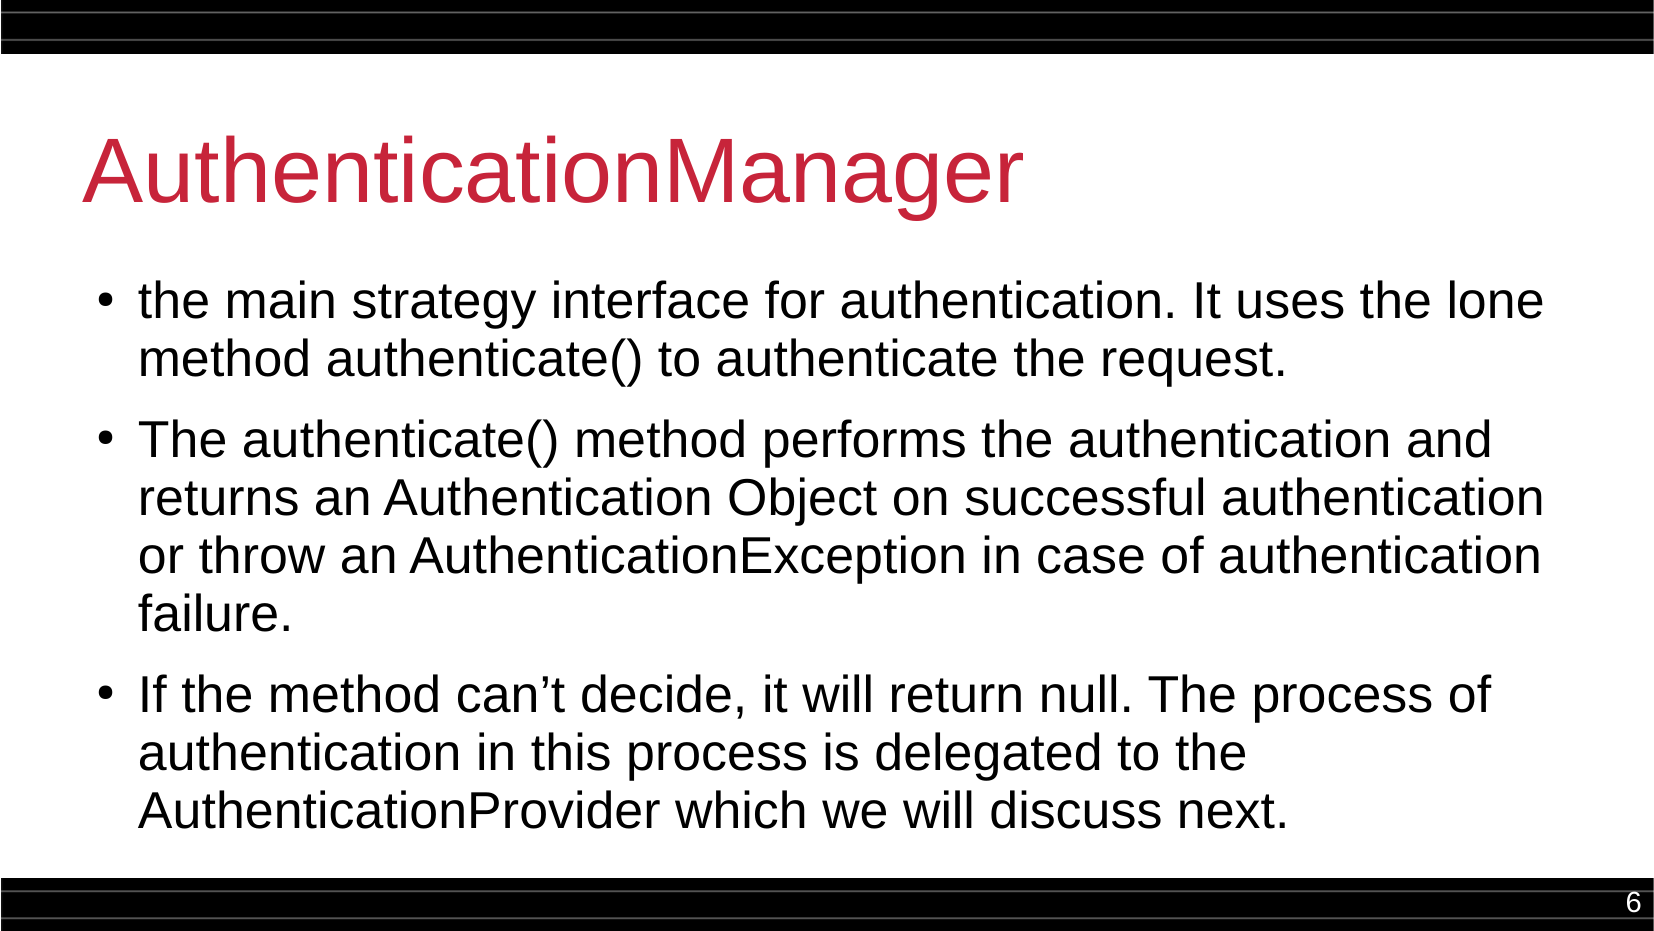

# AuthenticationManager
the main strategy interface for authentication. It uses the lone method authenticate() to authenticate the request.
The authenticate() method performs the authentication and returns an Authentication Object on successful authentication or throw an AuthenticationException in case of authentication failure.
If the method can’t decide, it will return null. The process of authentication in this process is delegated to the AuthenticationProvider which we will discuss next.